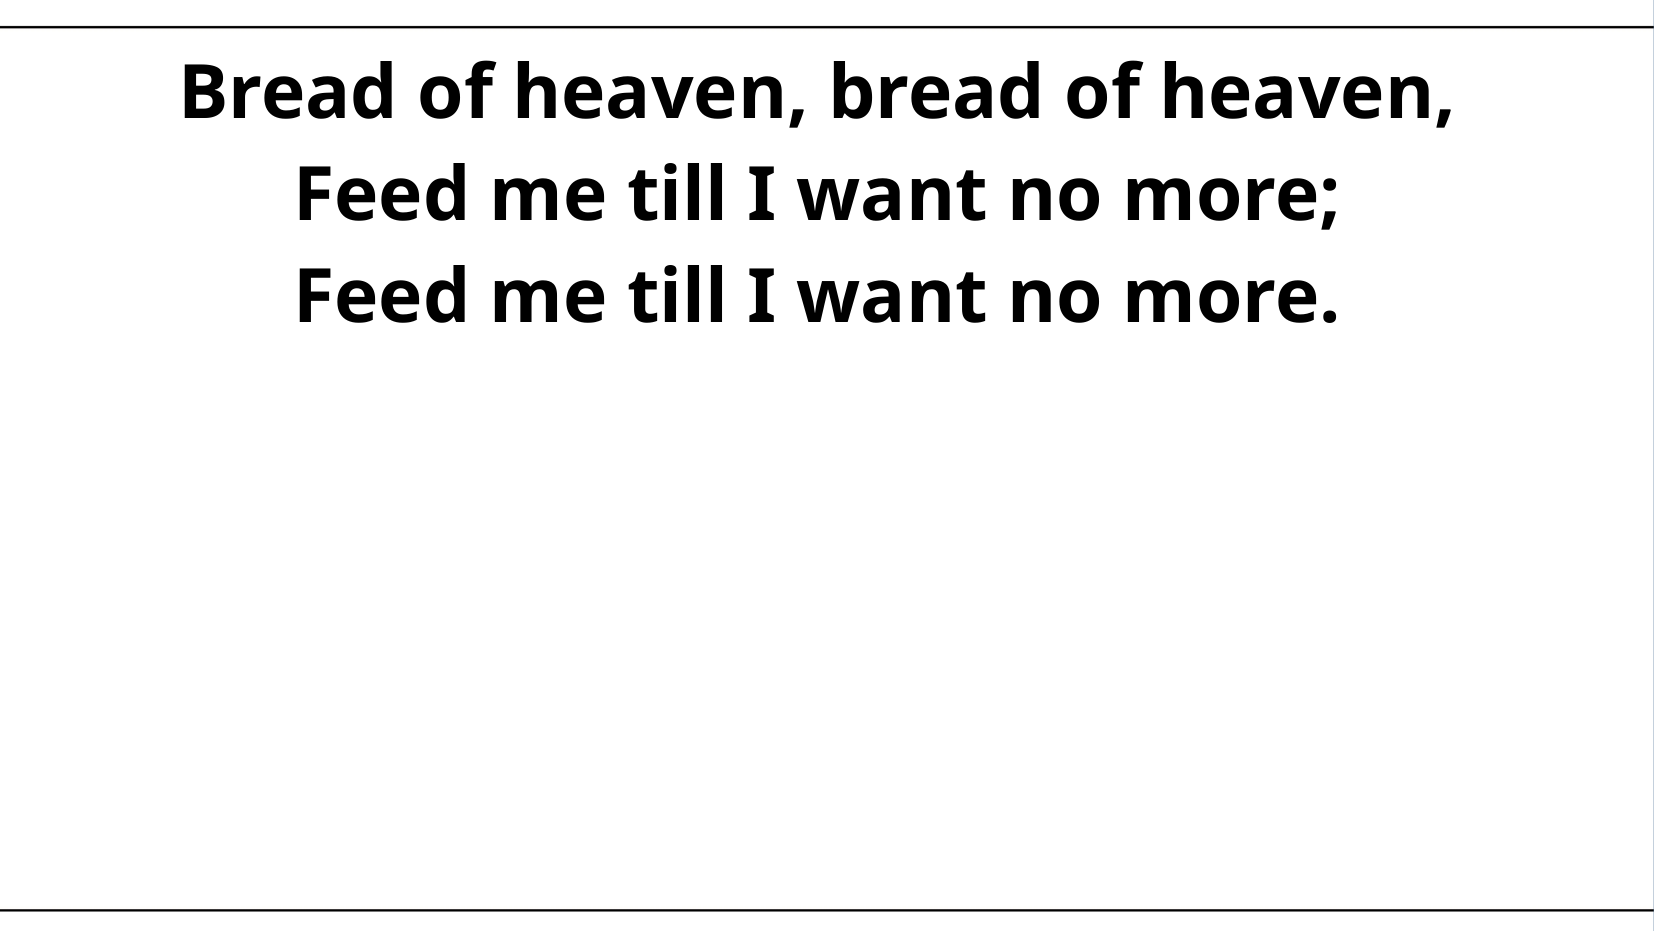

Bread of heaven, bread of heaven,
Feed me till I want no more;
Feed me till I want no more.